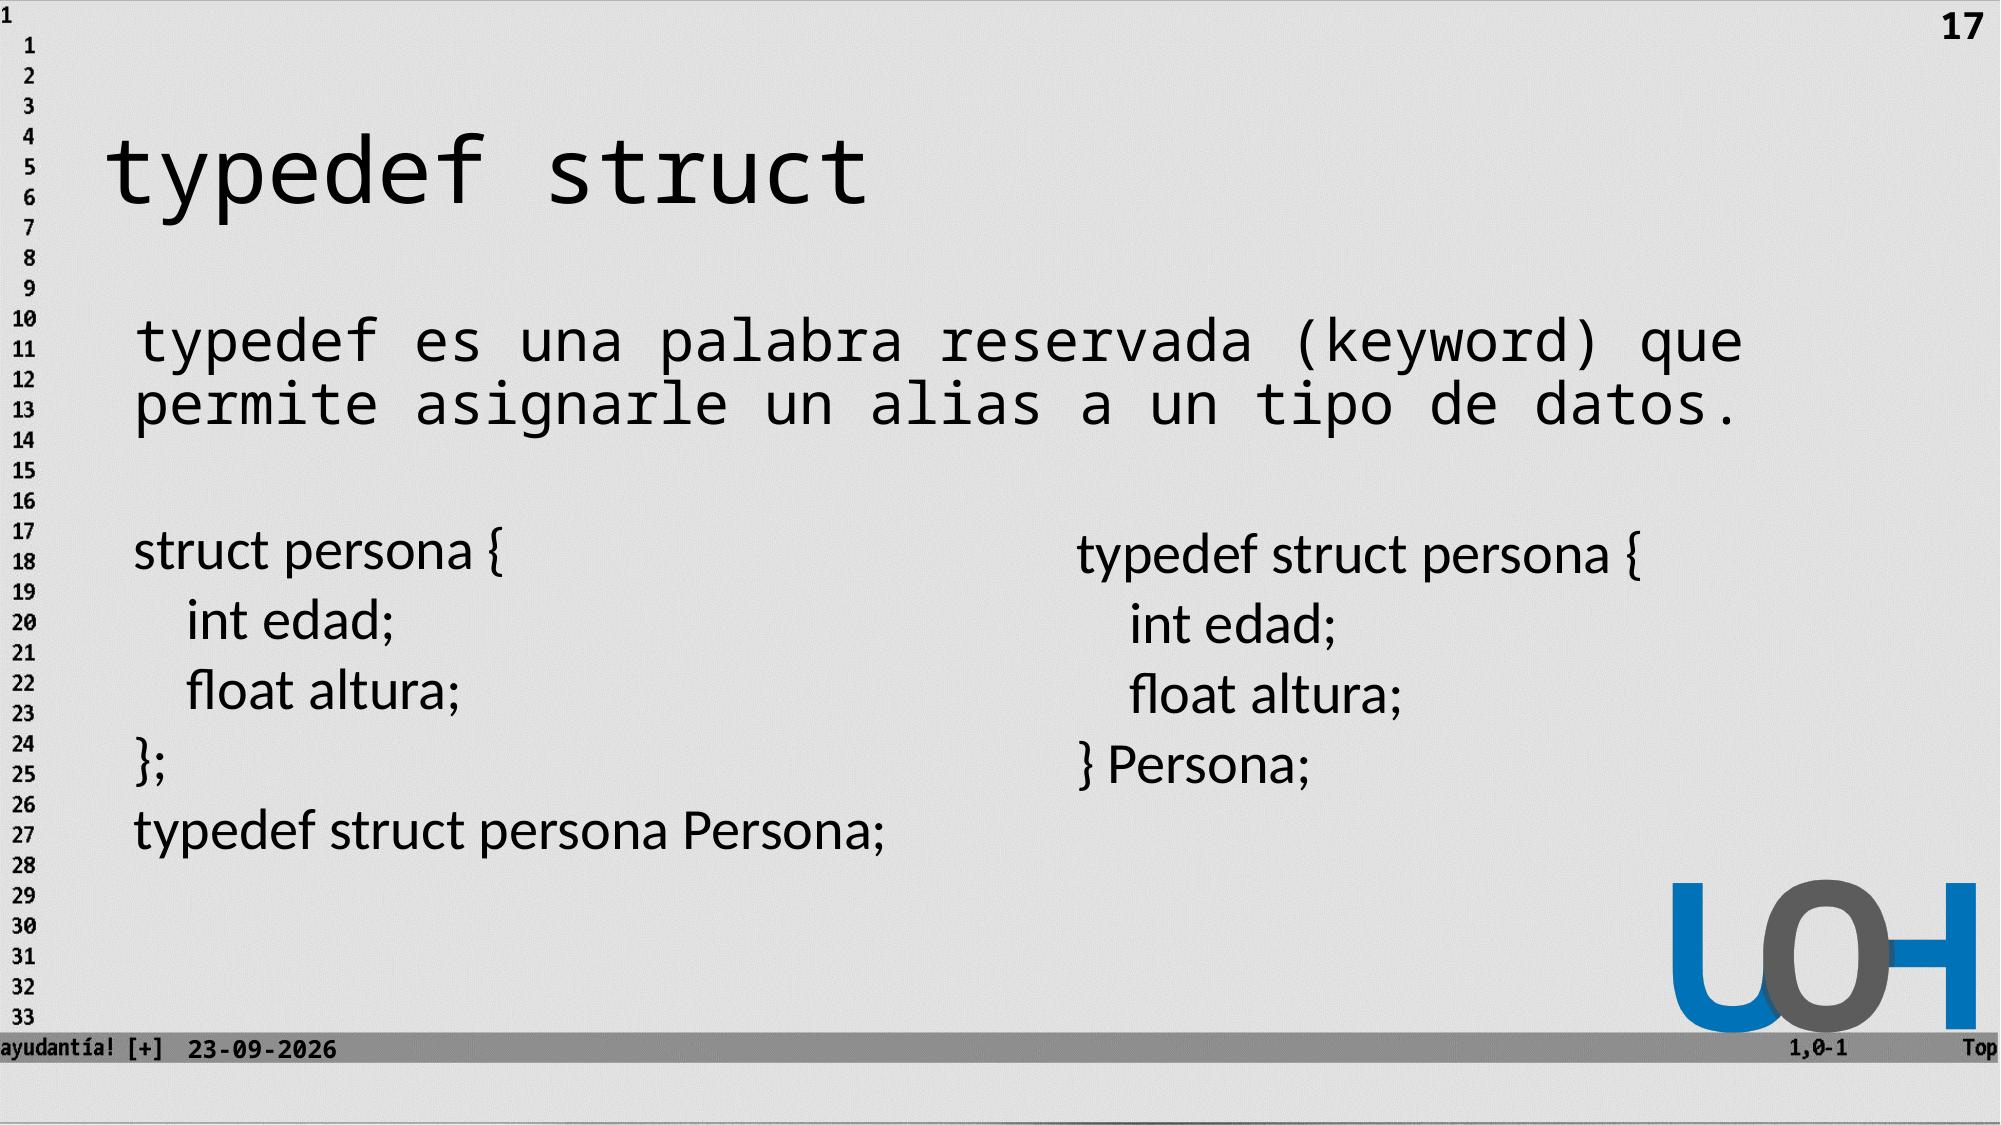

17
typedef struct
# typedef es una palabra reservada (keyword) que permite asignarle un alias a un tipo de datos.
struct persona {
 int edad;
 float altura;
};
typedef struct persona Persona;
typedef struct persona {
 int edad;
 float altura;
} Persona;